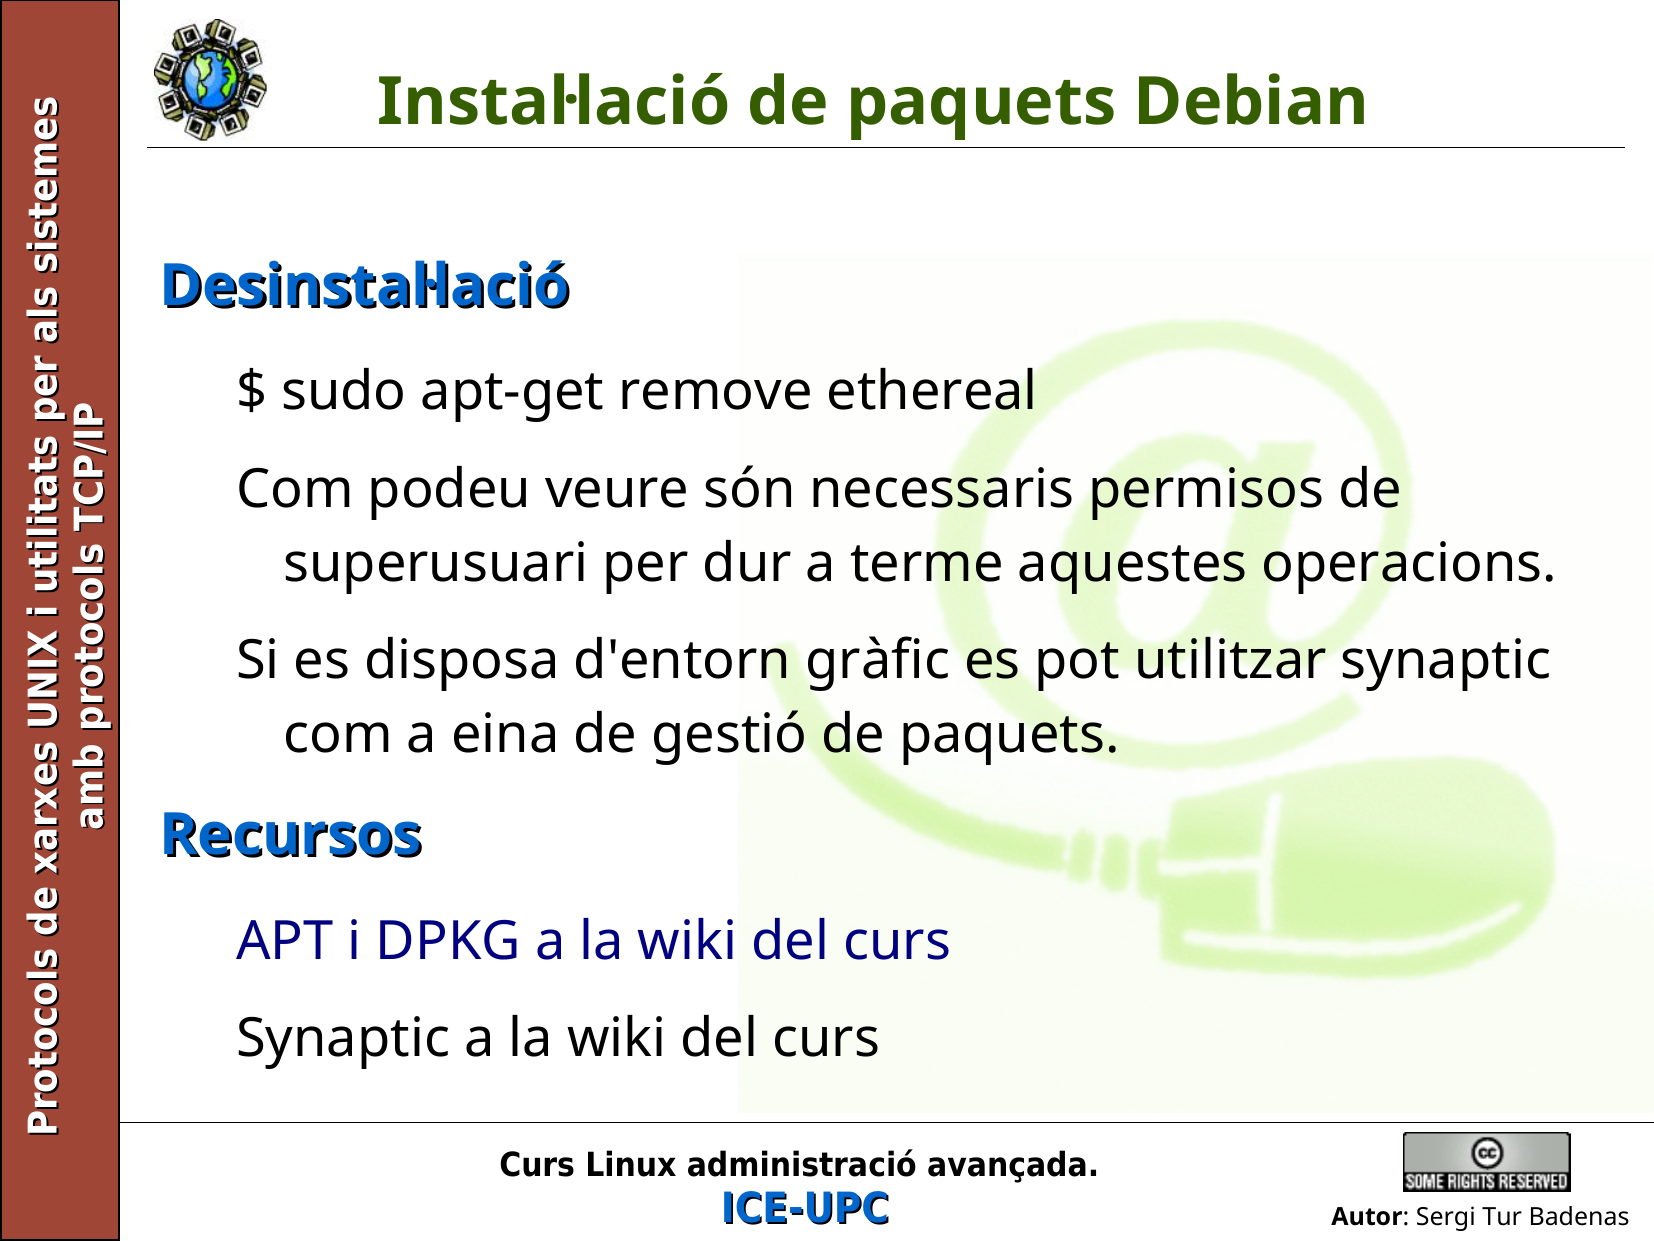

# Instal·lació de paquets Debian
Desinstal·lació
$ sudo apt-get remove ethereal
Com podeu veure són necessaris permisos de superusuari per dur a terme aquestes operacions.
Si es disposa d'entorn gràfic es pot utilitzar synaptic com a eina de gestió de paquets.
Recursos
APT i DPKG a la wiki del curs
Synaptic a la wiki del curs